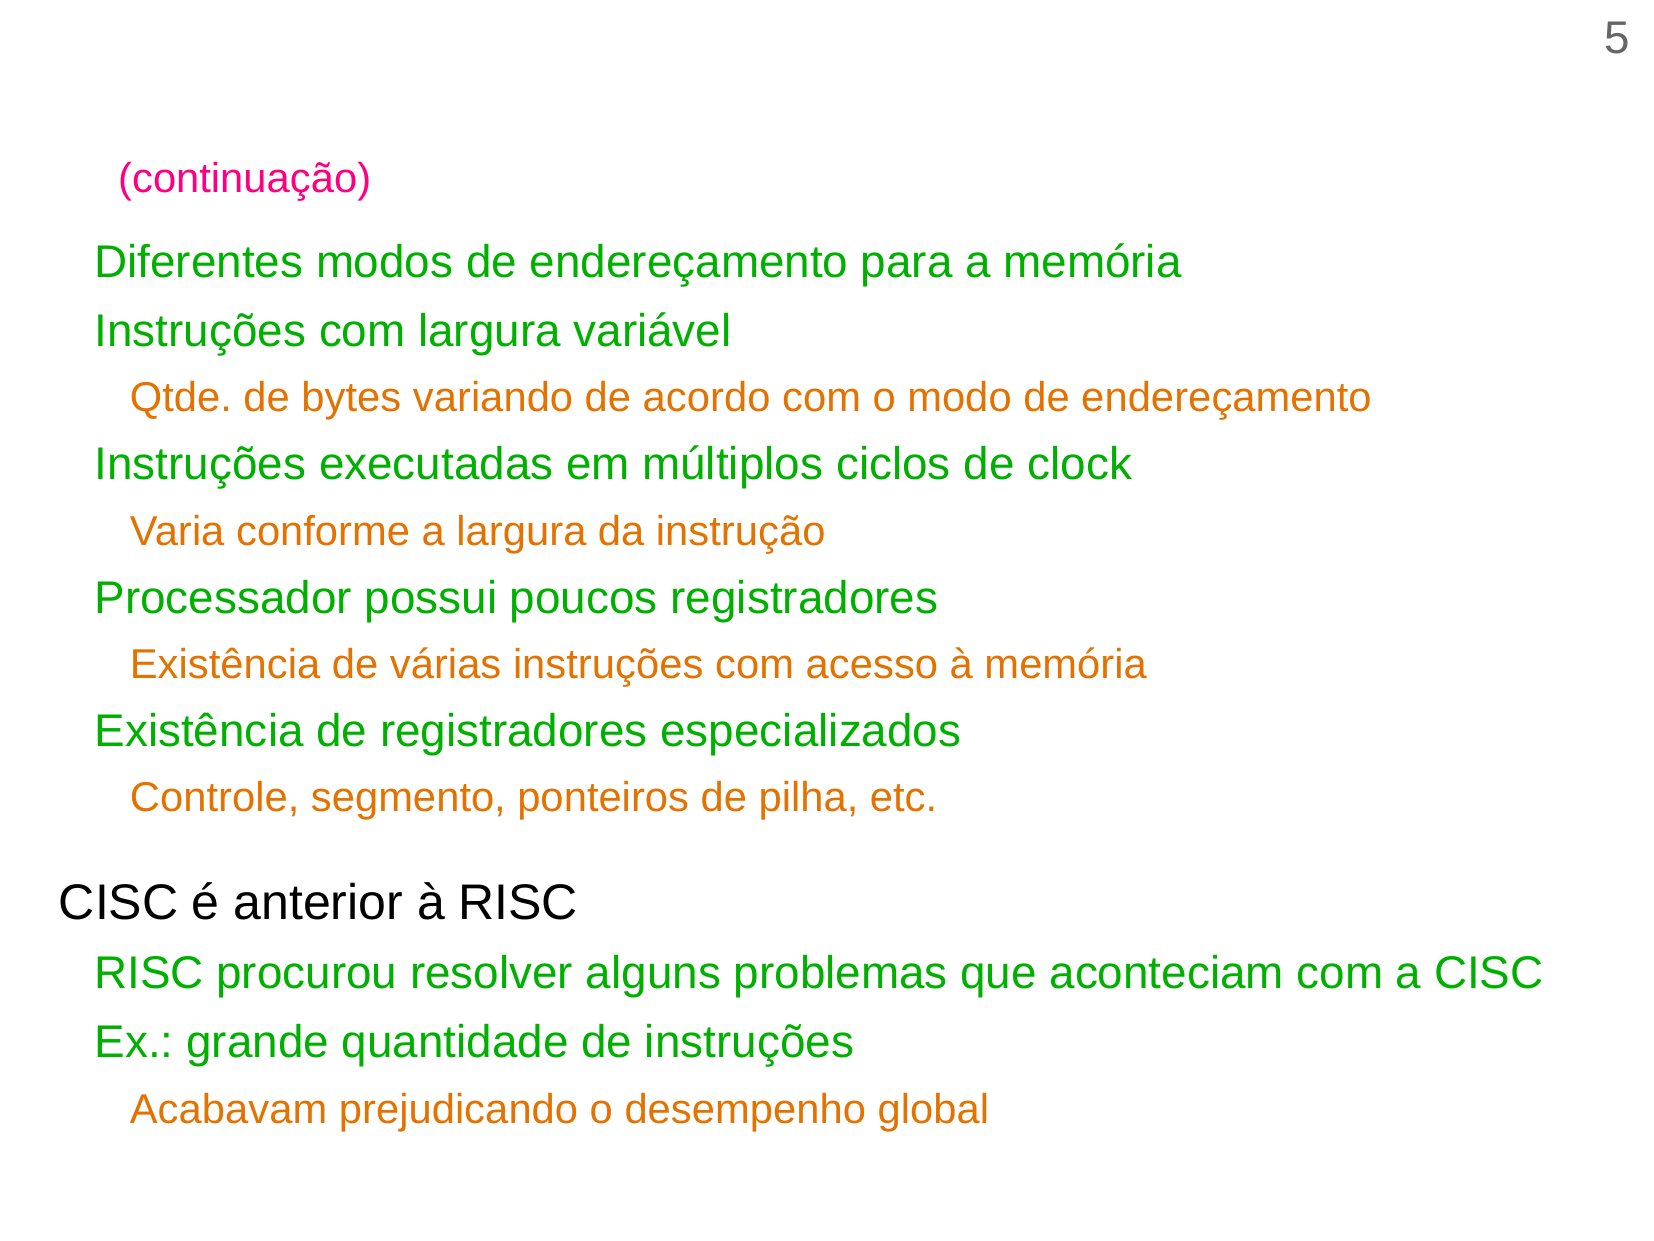

5
#
(continuação)
Diferentes modos de endereçamento para a memória
Instruções com largura variável
Qtde. de bytes variando de acordo com o modo de endereçamento
Instruções executadas em múltiplos ciclos de clock
Varia conforme a largura da instrução
Processador possui poucos registradores
Existência de várias instruções com acesso à memória
Existência de registradores especializados
Controle, segmento, ponteiros de pilha, etc.
CISC é anterior à RISC
RISC procurou resolver alguns problemas que aconteciam com a CISC
Ex.: grande quantidade de instruções
Acabavam prejudicando o desempenho global